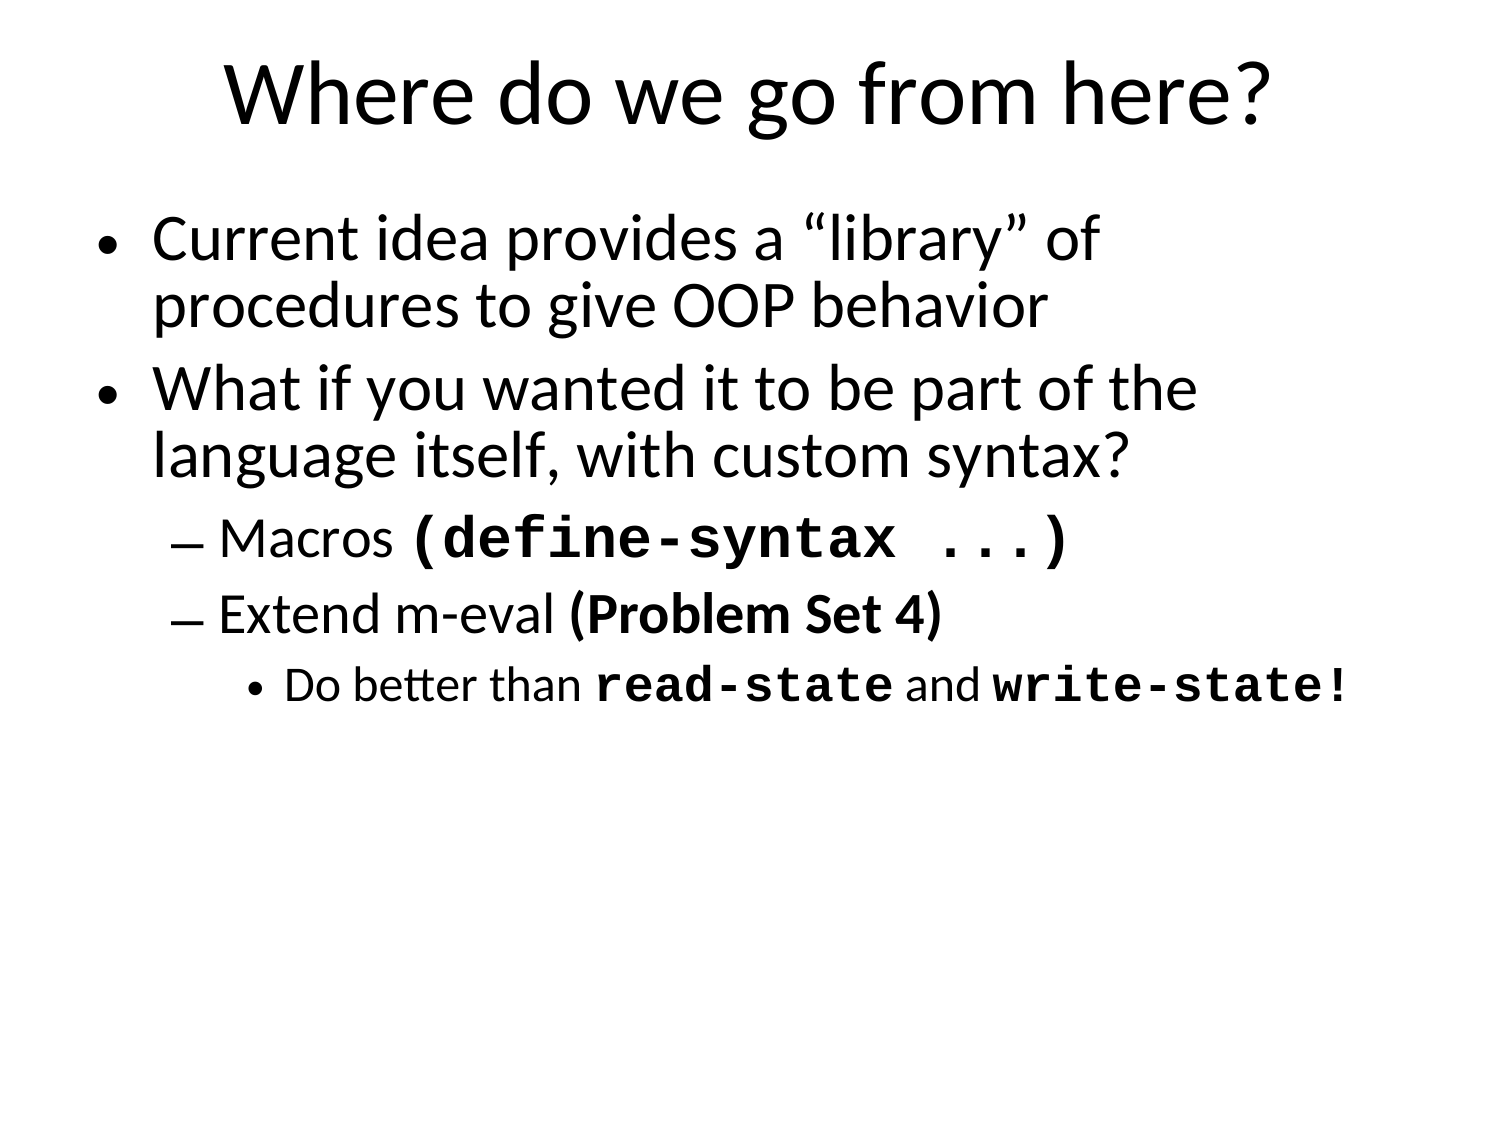

# Where do we go from here?
Current idea provides a “library” of procedures to give OOP behavior
What if you wanted it to be part of the language itself, with custom syntax?
Macros (define-syntax ...)
Extend m-eval (Problem Set 4)
Do better than read-state and write-state!